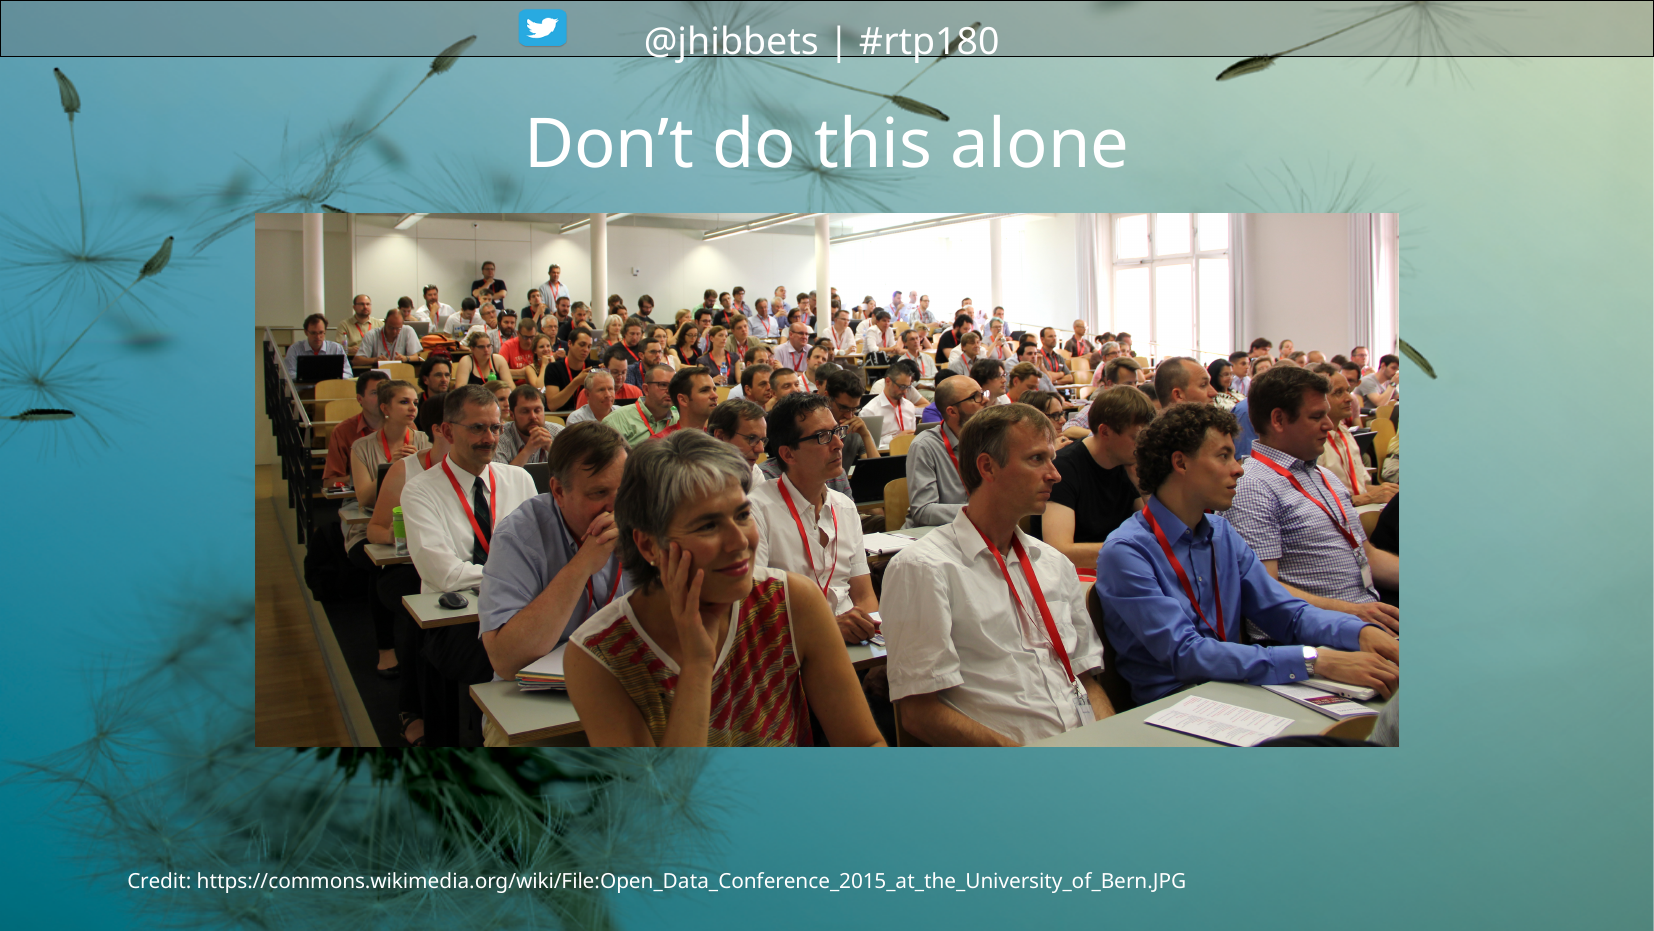

# Don’t do this alone
Credit: https://commons.wikimedia.org/wiki/File:Open_Data_Conference_2015_at_the_University_of_Bern.JPG